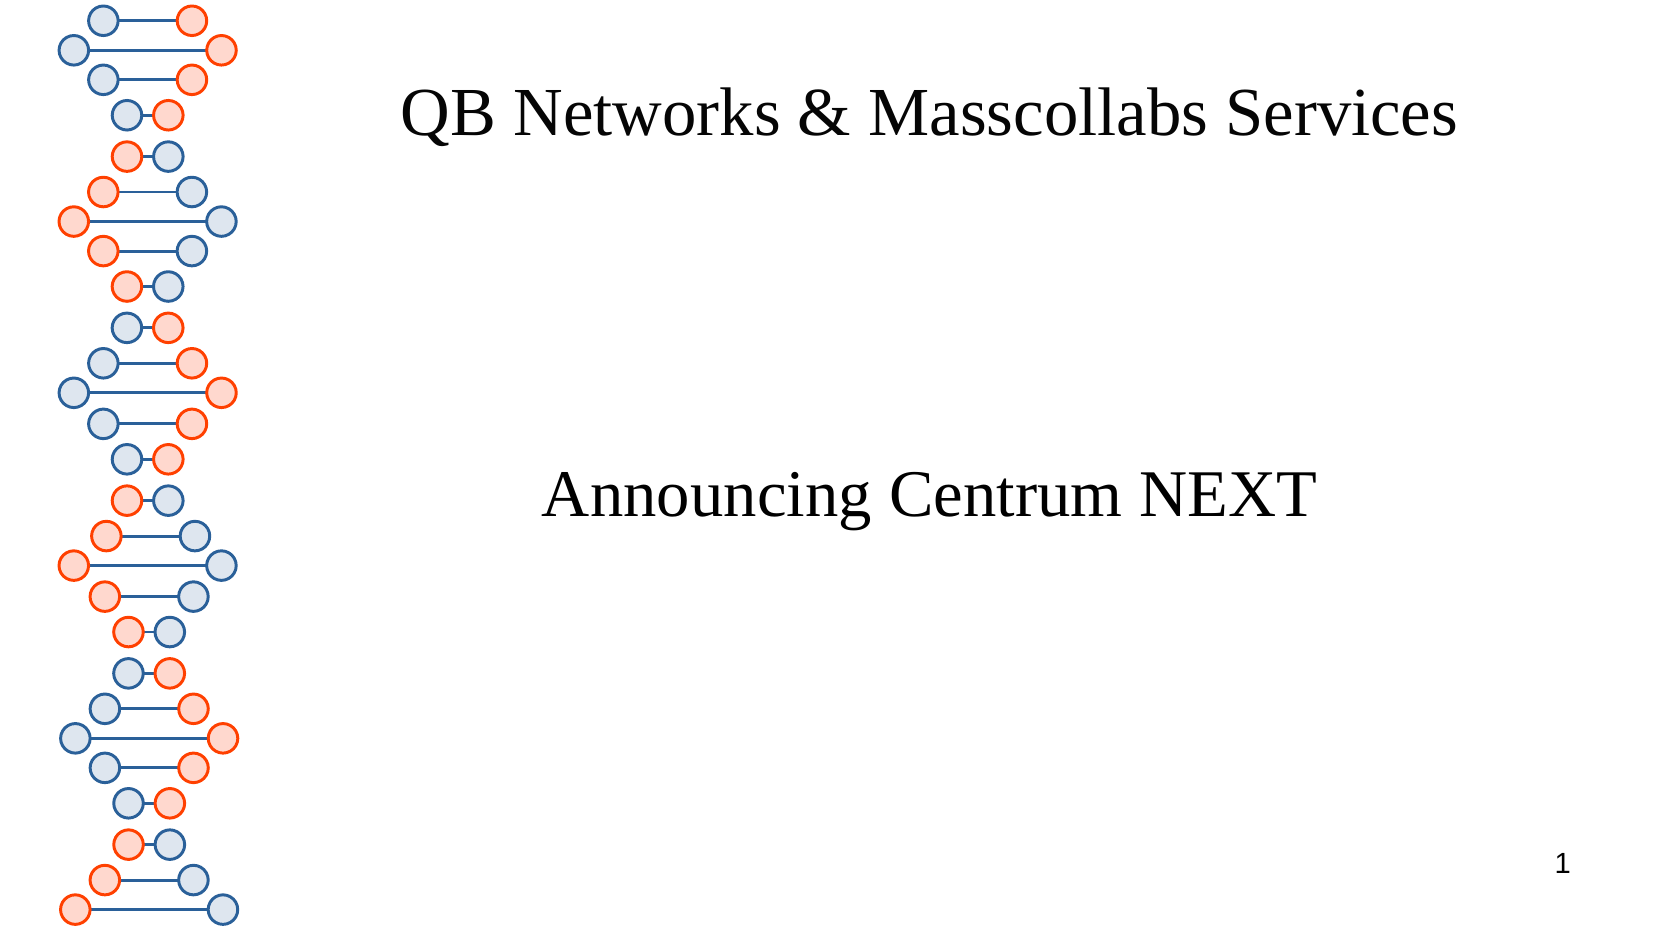

# QB Networks & Masscollabs Services
Announcing Centrum NEXT
1